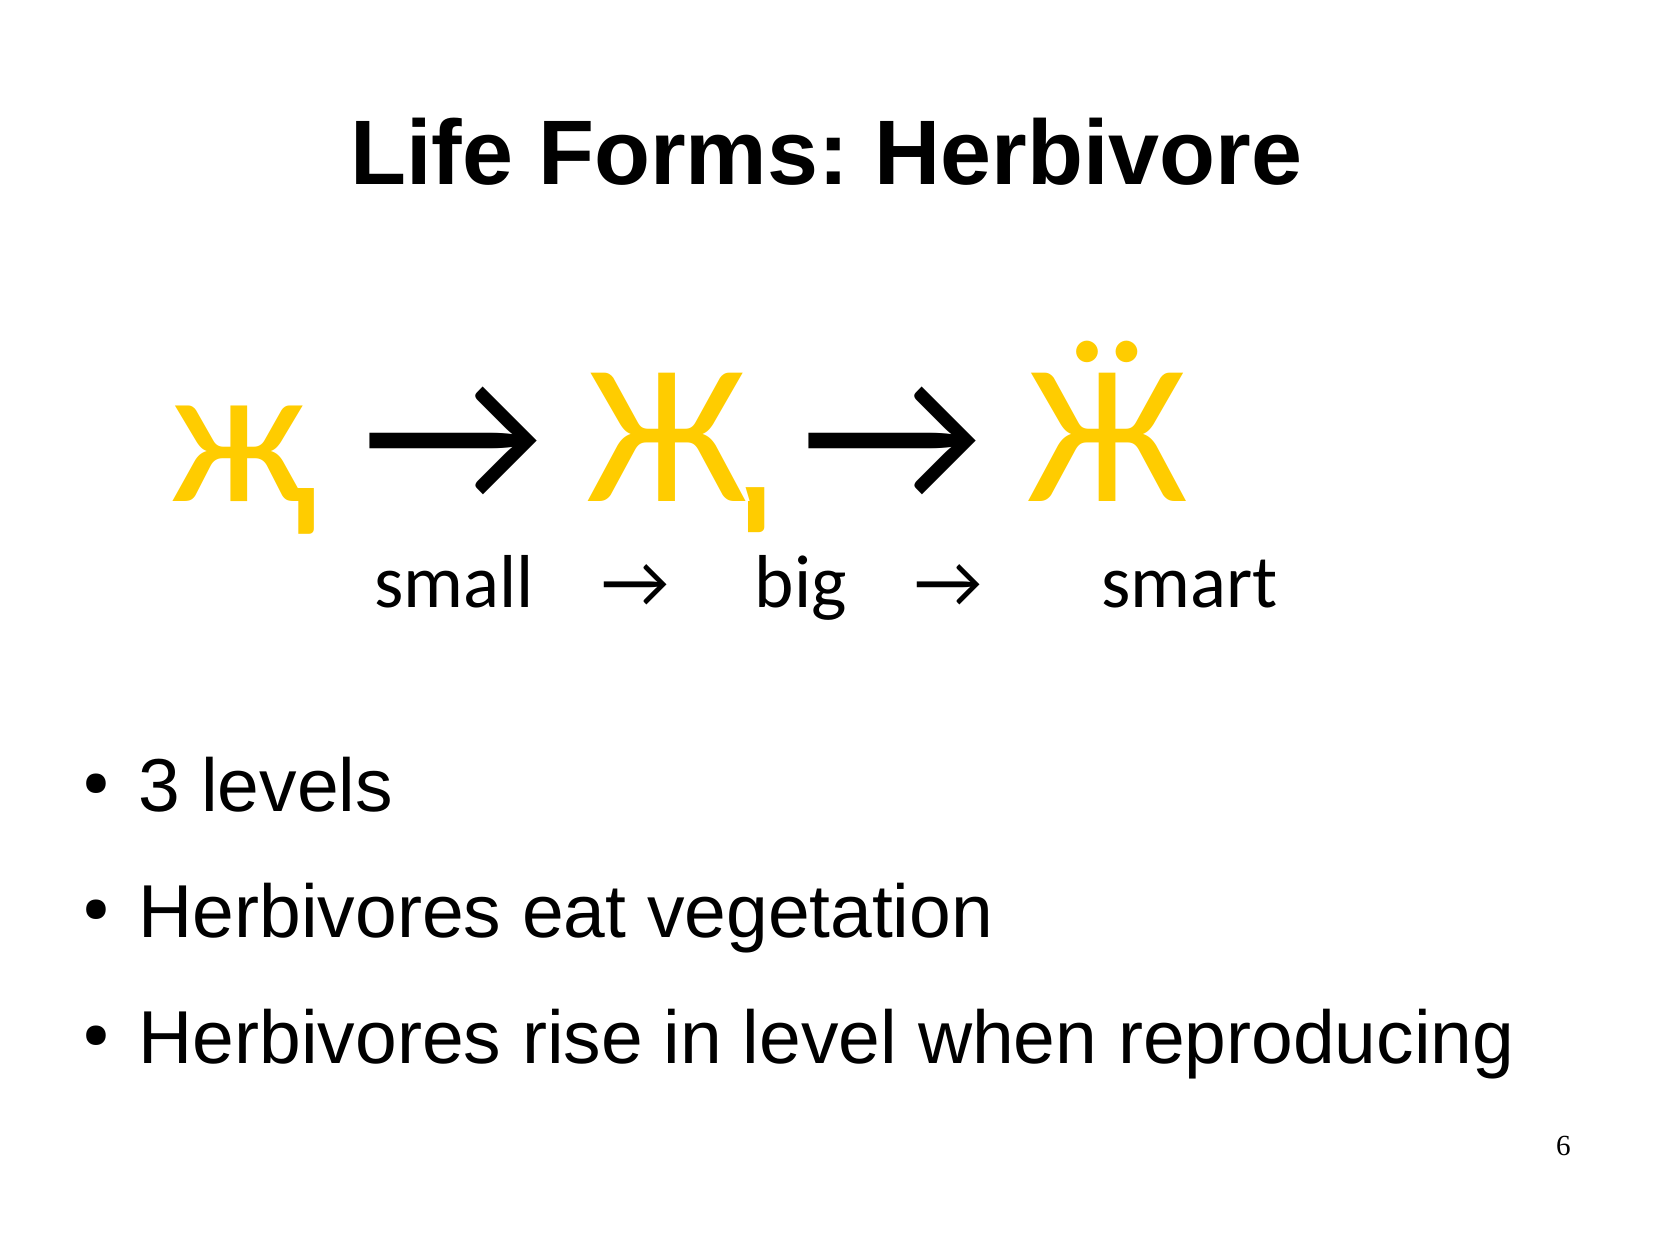

# Life Forms: Herbivore
 җ → Җ → Ӝ
small → big → smart
 3 levels
 Herbivores eat vegetation
 Herbivores rise in level when reproducing
6